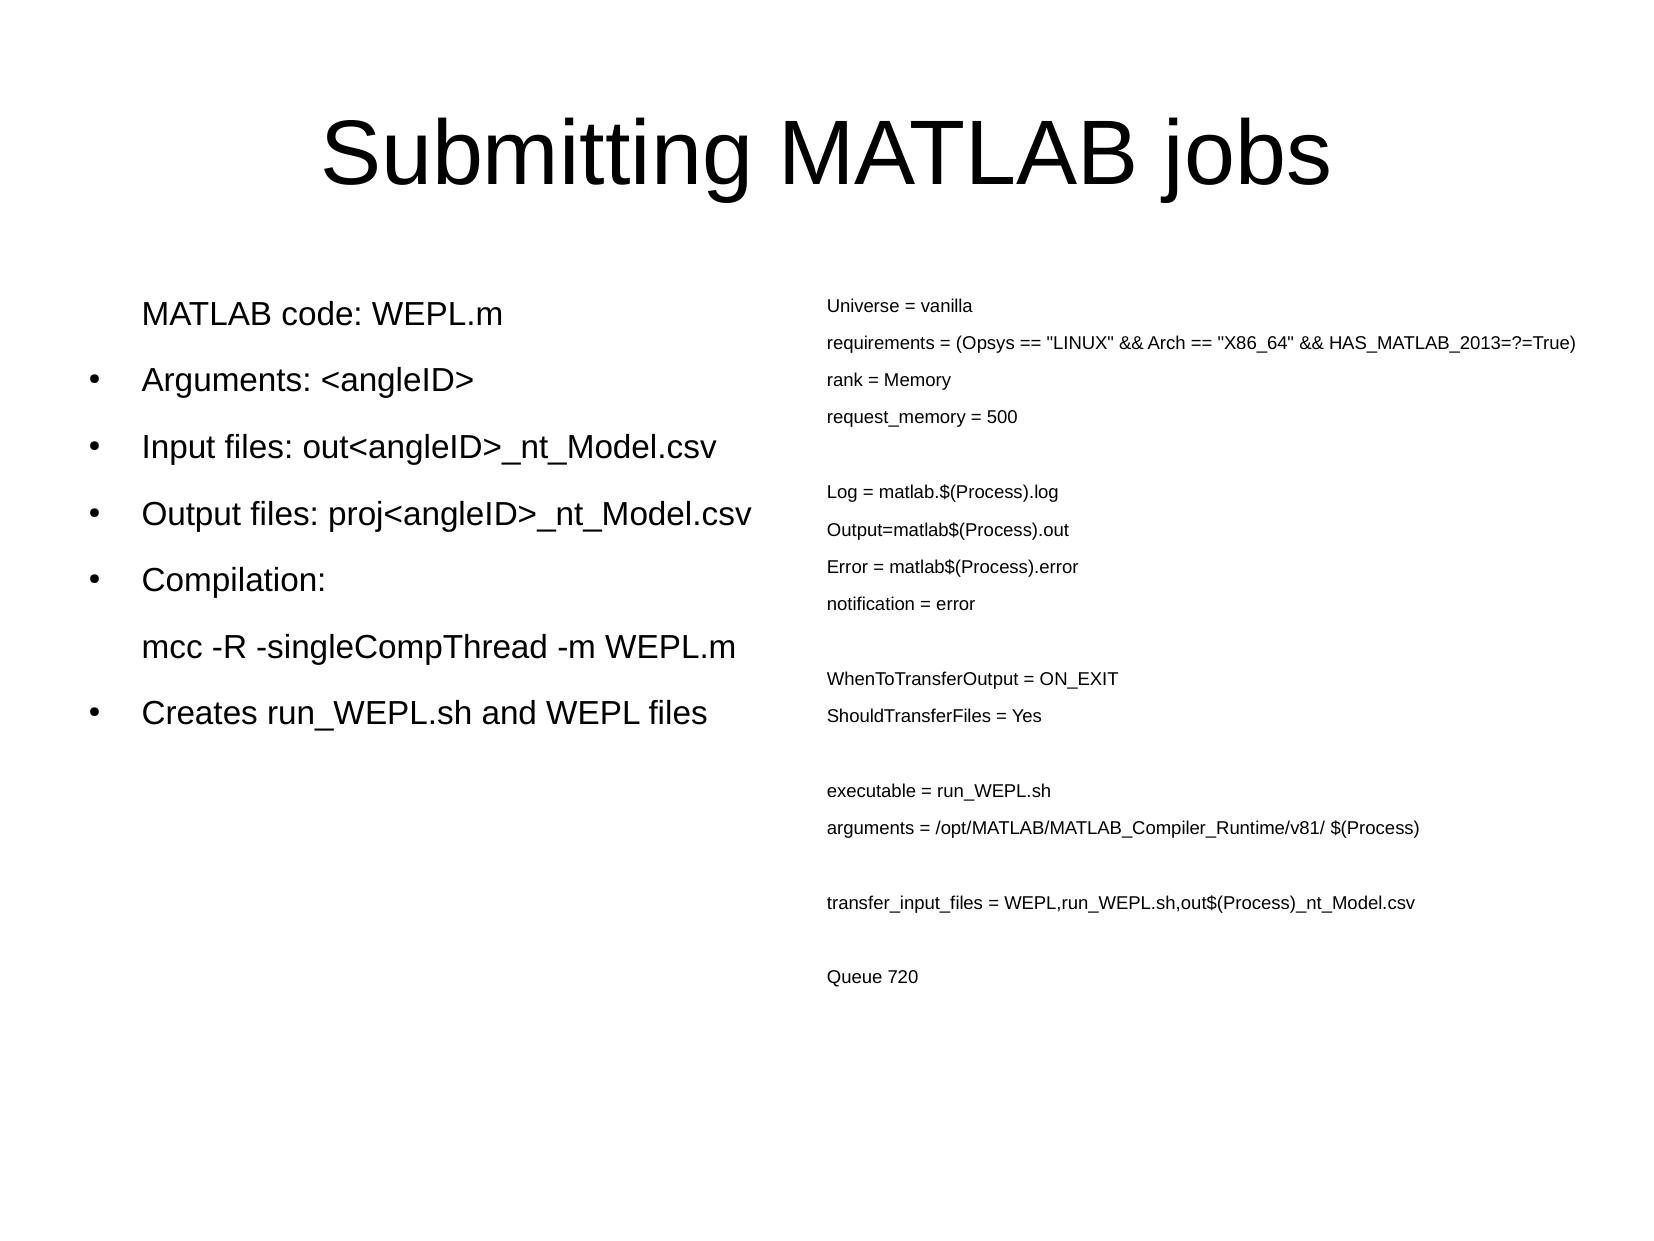

# Submitting MATLAB jobs
MATLAB code: WEPL.m
Arguments: <angleID>
Input files: out<angleID>_nt_Model.csv
Output files: proj<angleID>_nt_Model.csv
Compilation:
mcc -R -singleCompThread -m WEPL.m
Creates run_WEPL.sh and WEPL files
Universe = vanilla
requirements = (Opsys == "LINUX" && Arch == "X86_64" && HAS_MATLAB_2013=?=True)
rank = Memory
request_memory = 500
Log = matlab.$(Process).log
Output=matlab$(Process).out
Error = matlab$(Process).error
notification = error
WhenToTransferOutput = ON_EXIT
ShouldTransferFiles = Yes
executable = run_WEPL.sh
arguments = /opt/MATLAB/MATLAB_Compiler_Runtime/v81/ $(Process)
transfer_input_files = WEPL,run_WEPL.sh,out$(Process)_nt_Model.csv
Queue 720